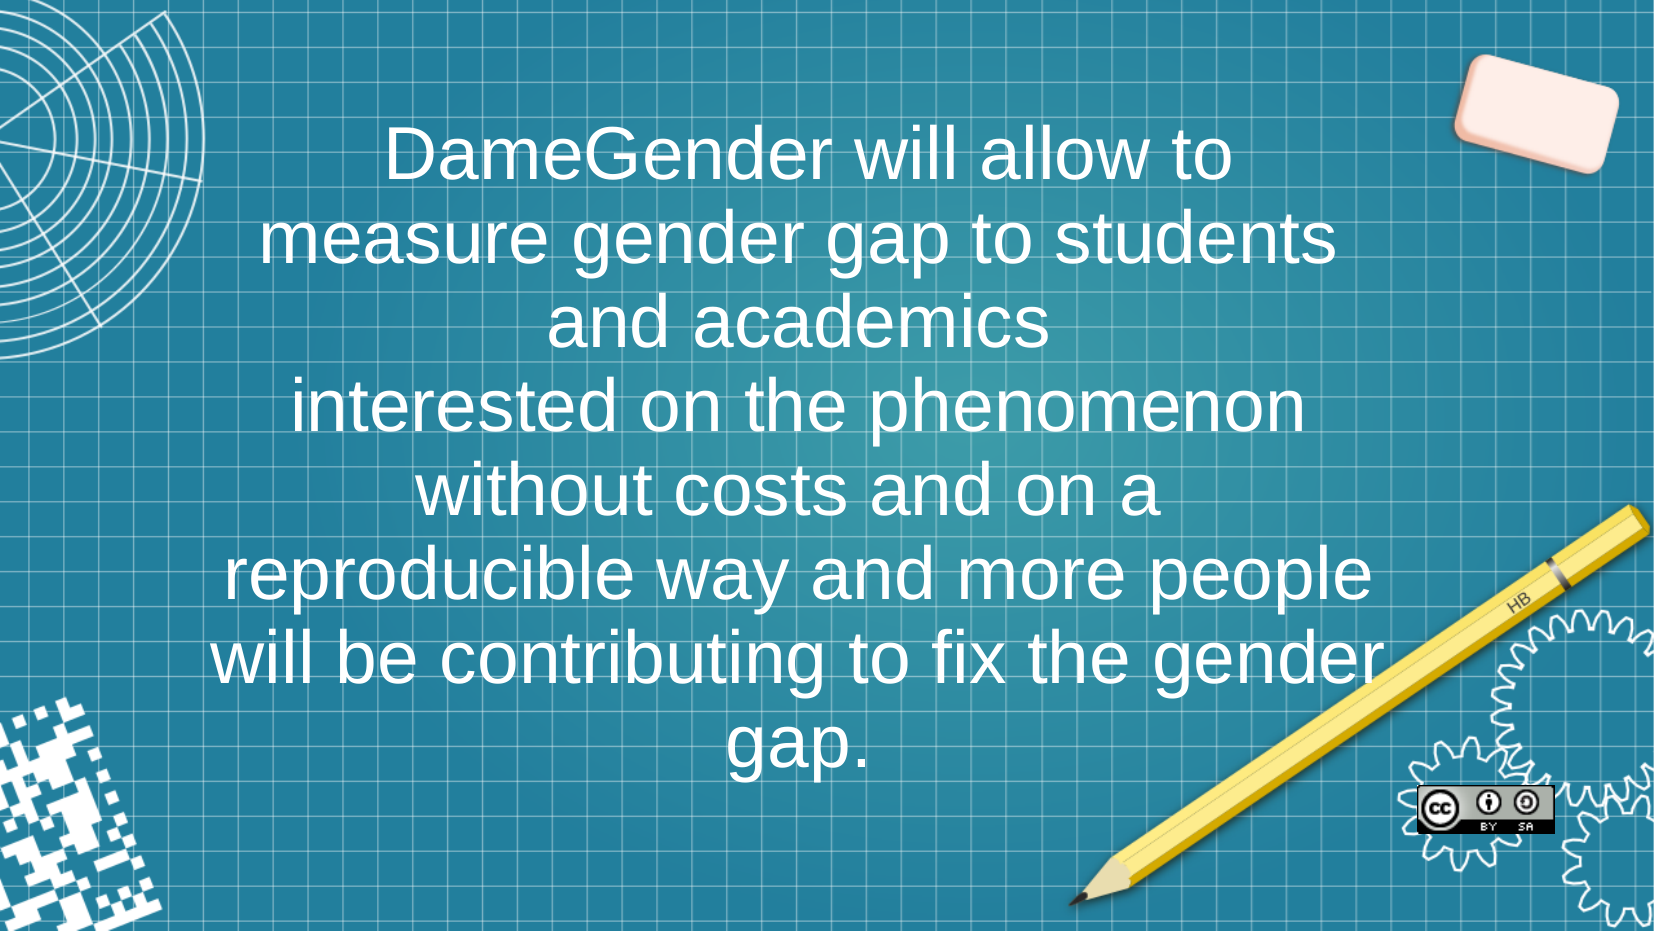

# DameGender will allow to measure gender gap to students and academics interested on the phenomenon without costs and on a reproducible way and more people will be contributing to fix the gender gap.